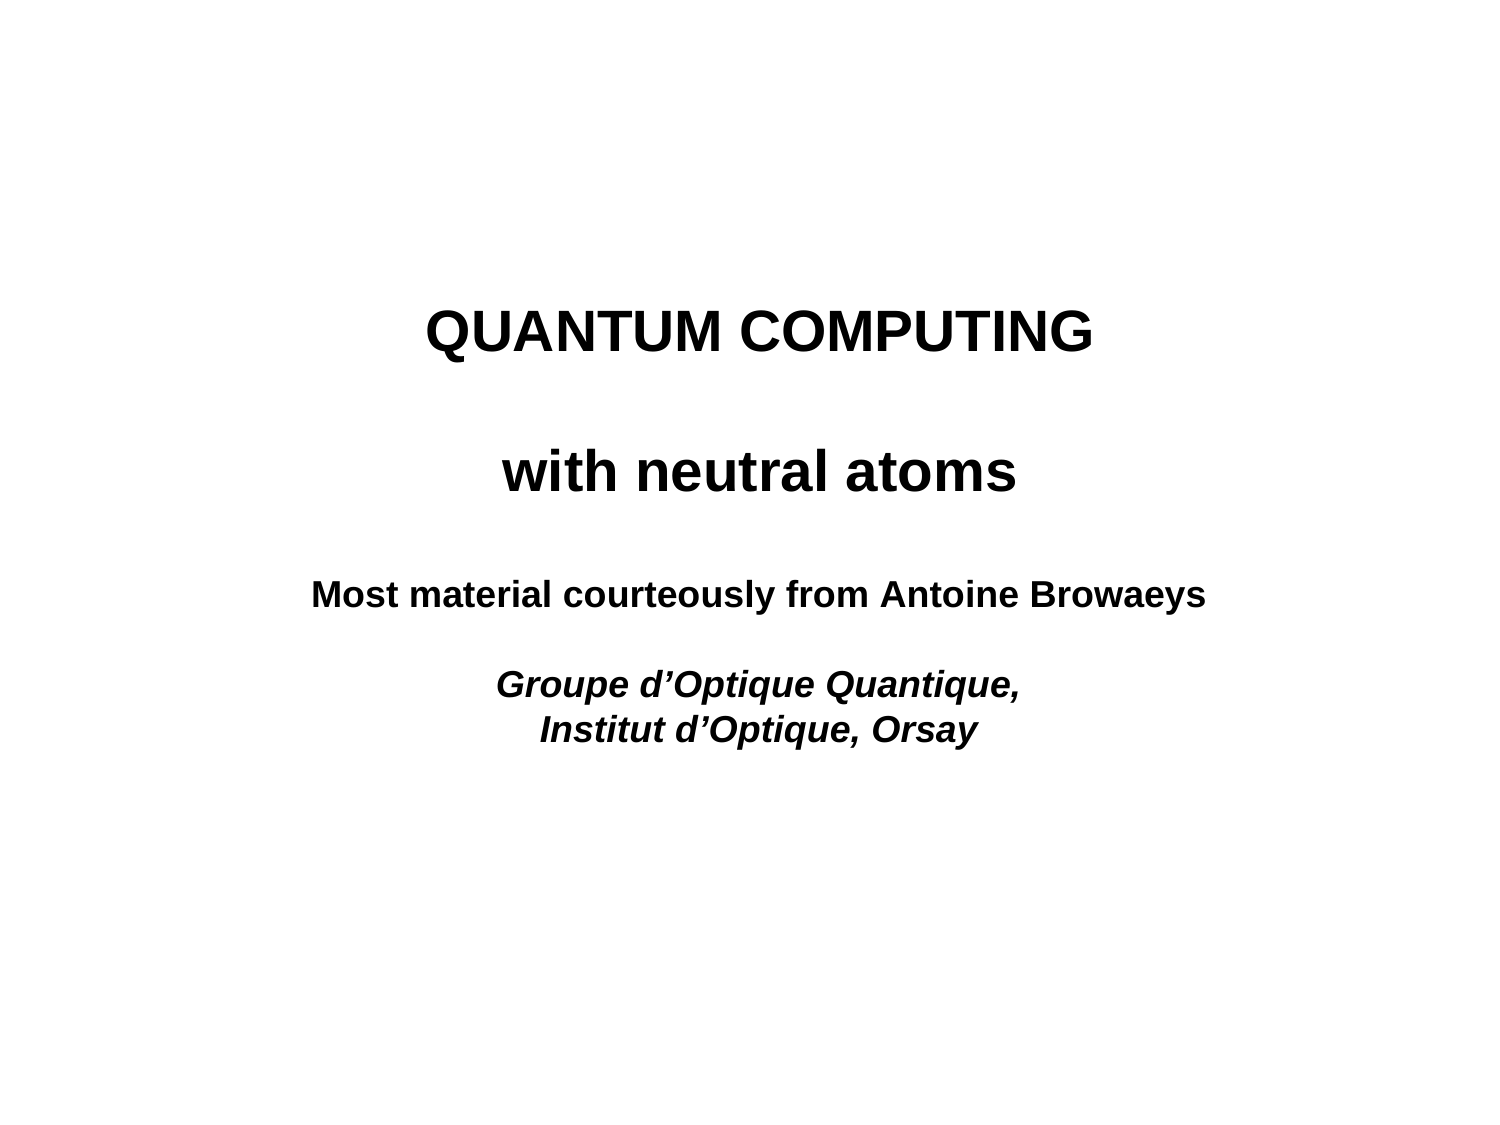

QUANTUM COMPUTING
with neutral atoms
Most material courteously from Antoine Browaeys
Groupe d’Optique Quantique,
Institut d’Optique, Orsay